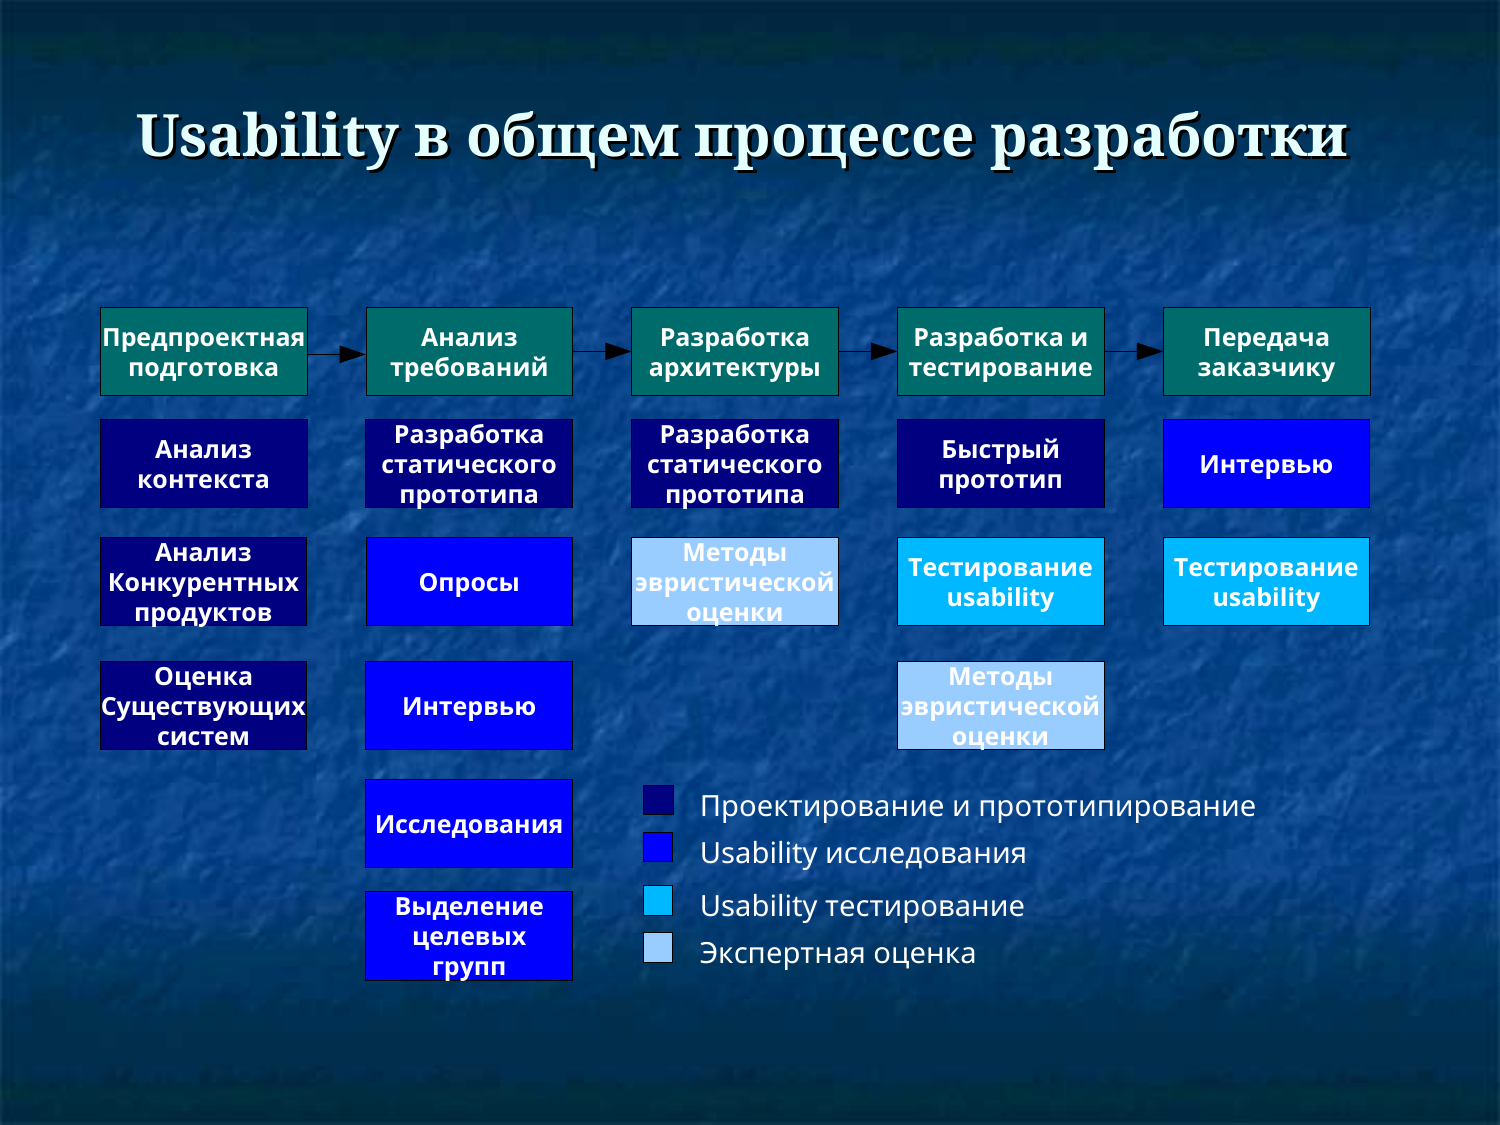

# Usability в общем процессе разработки
Анализ
требований
Разработка
архитектуры
Разработка и
тестирование
Передача
заказчику
Предпроектная
подготовка
Разработка
статического
прототипа
Быстрый
прототип
Интервью
Разработка
статического
прототипа
Анализ
контекста
Тестирование
usability
Методы
эвристической
оценки
Тестирование
usability
Анализ
Конкурентных
продуктов
Опросы
Методы
эвристической
оценки
Оценка
Существующих
систем
Интервью
Исследования
Проектирование и прототипирование
Usability исследования
Usability тестирование
Выделение
целевых
групп
Экспертная оценка